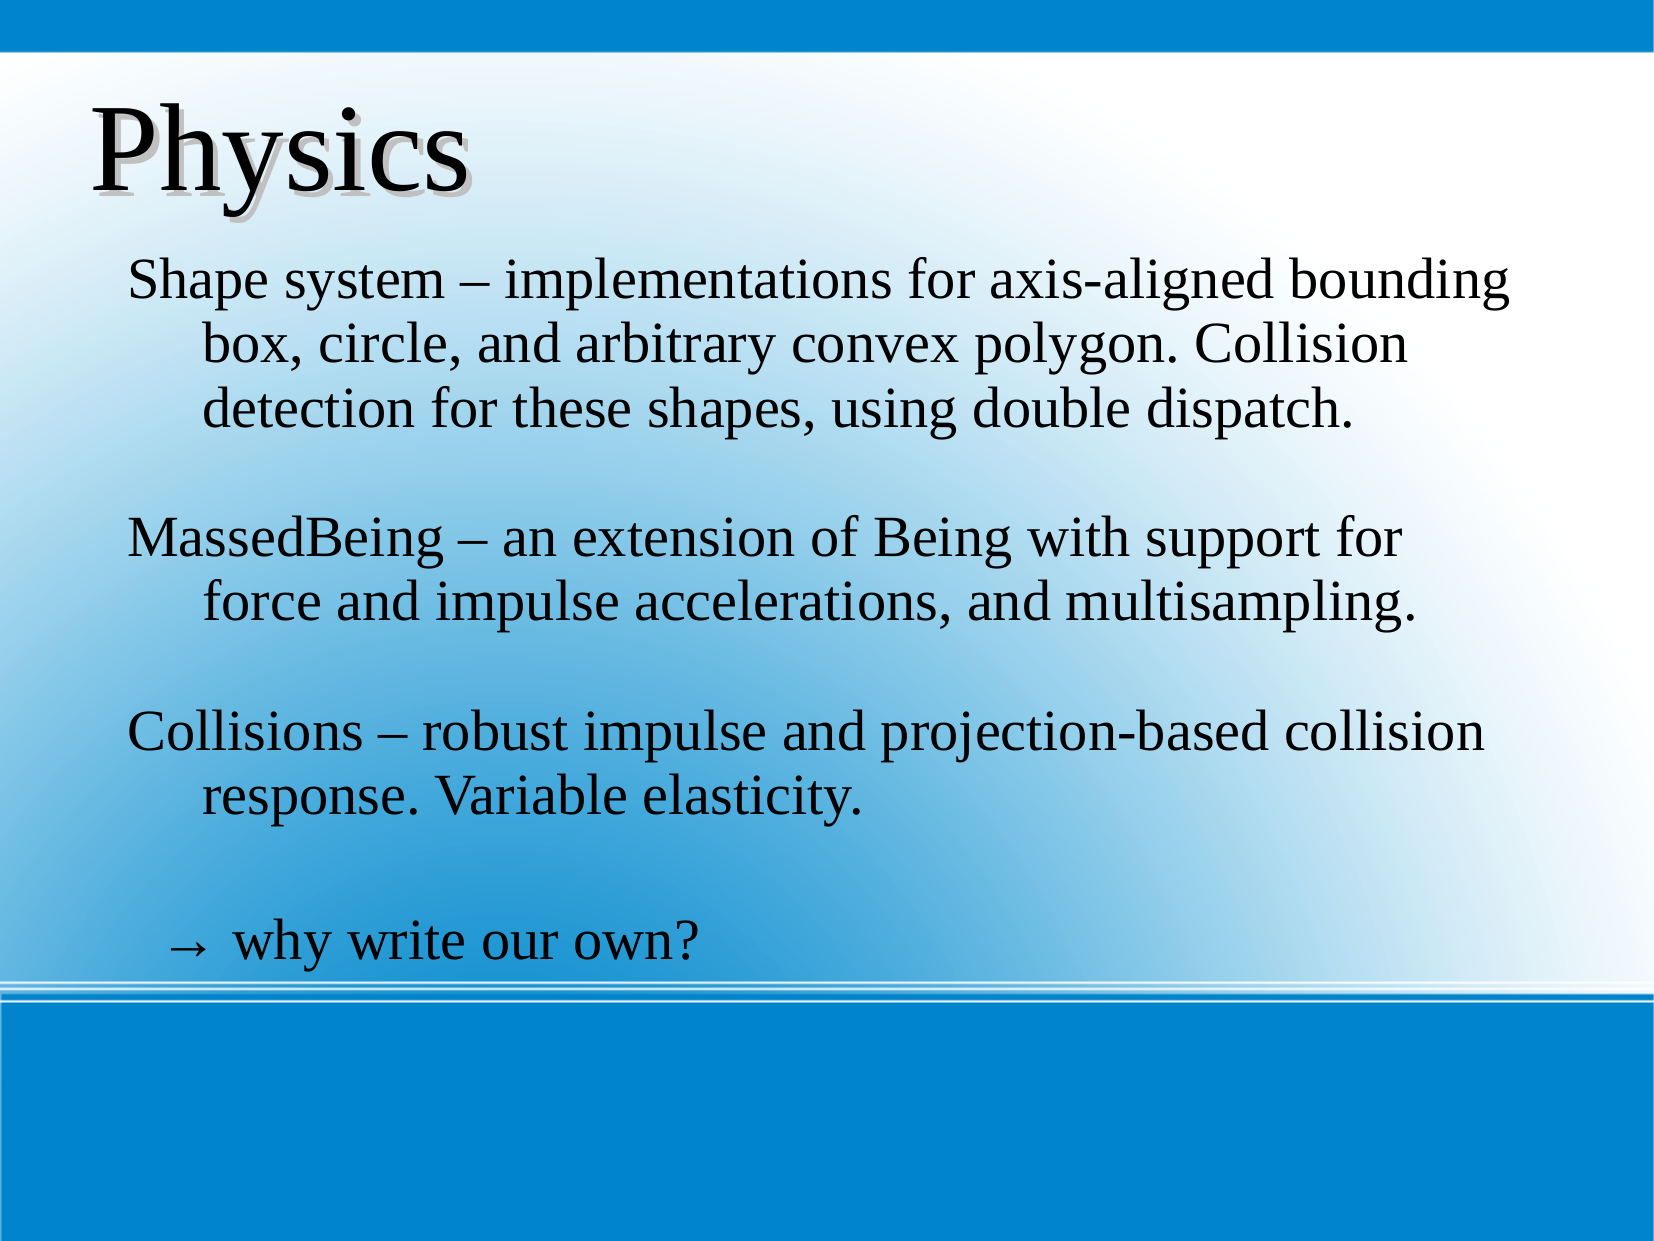

Physics
Shape system – implementations for axis-aligned bounding 		box, circle, and arbitrary convex polygon. Collision			detection for these shapes, using double dispatch.
MassedBeing – an extension of Being with support for			force and impulse accelerations, and multisampling.
Collisions – robust impulse and projection-based collision		response. Variable elasticity.
→ why write our own?